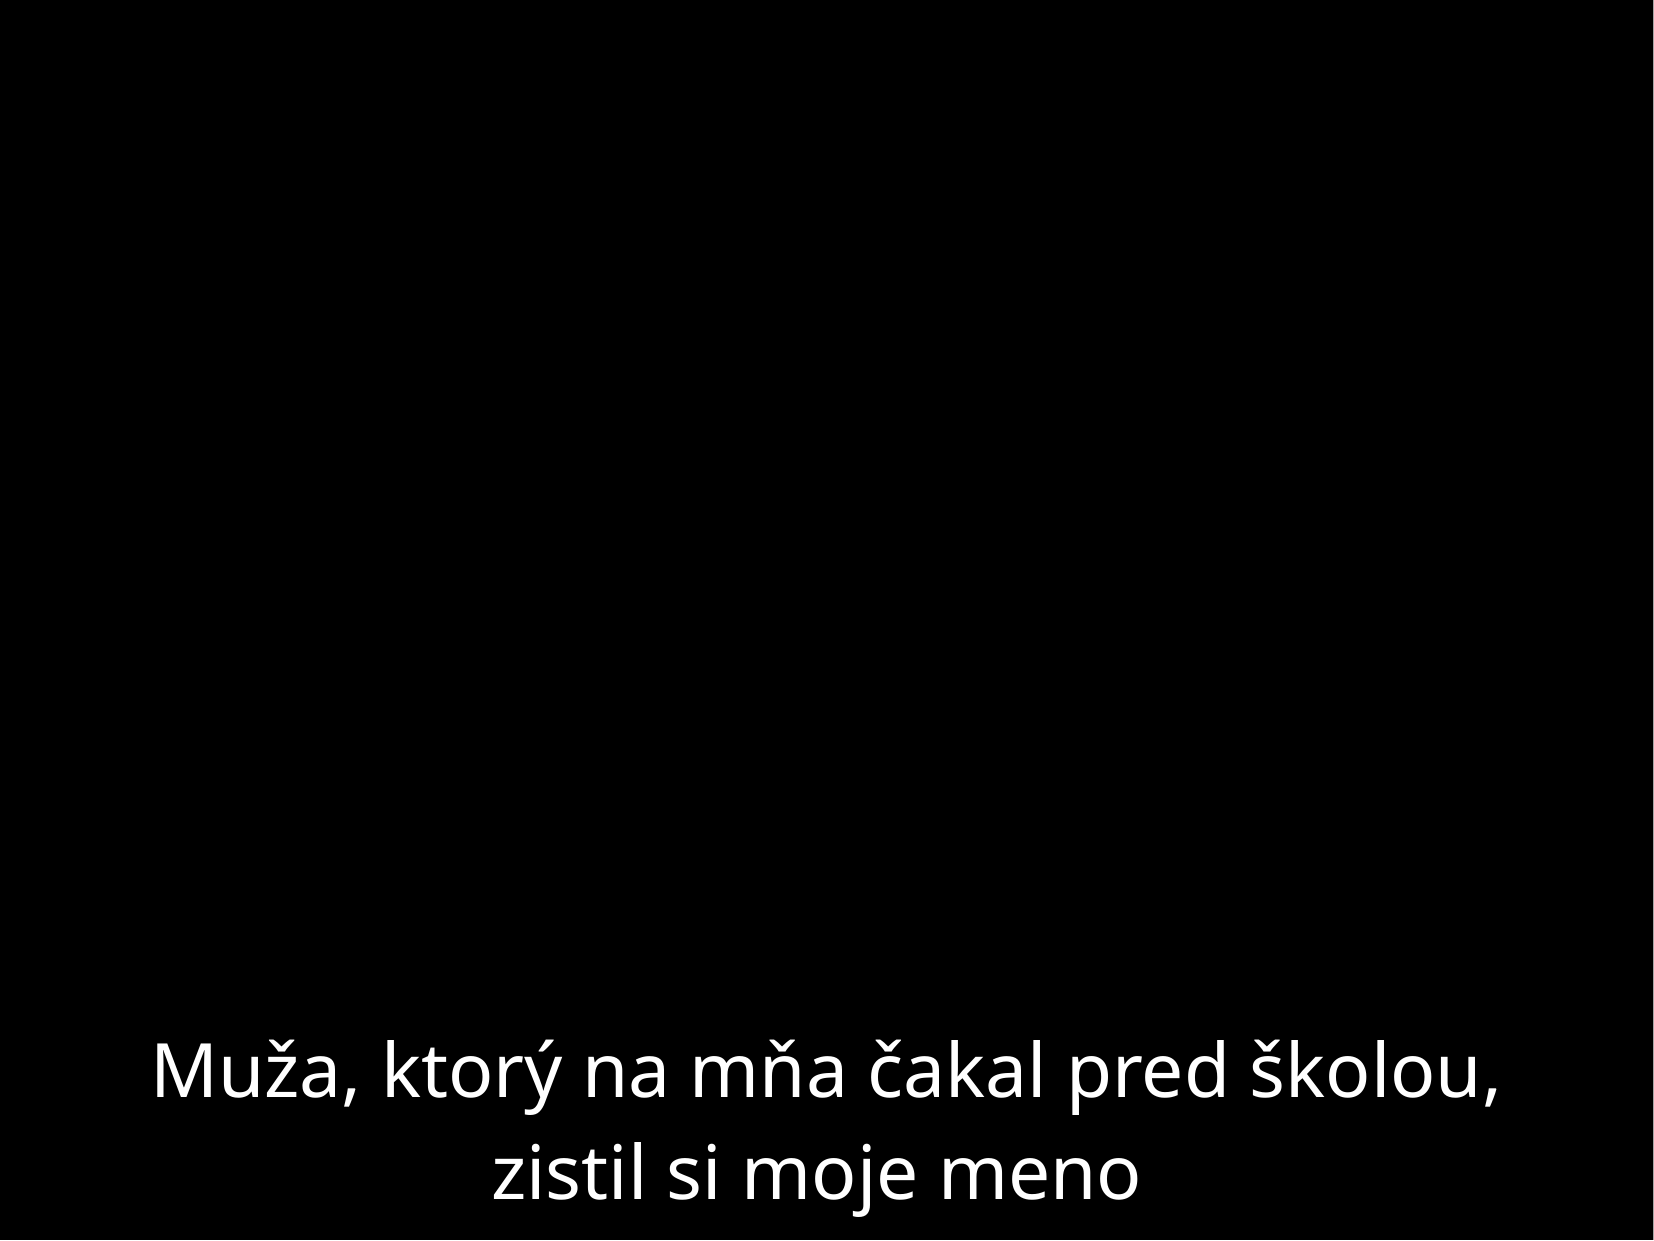

# Muža, ktorý na mňa čakal pred školou, zistil si moje meno